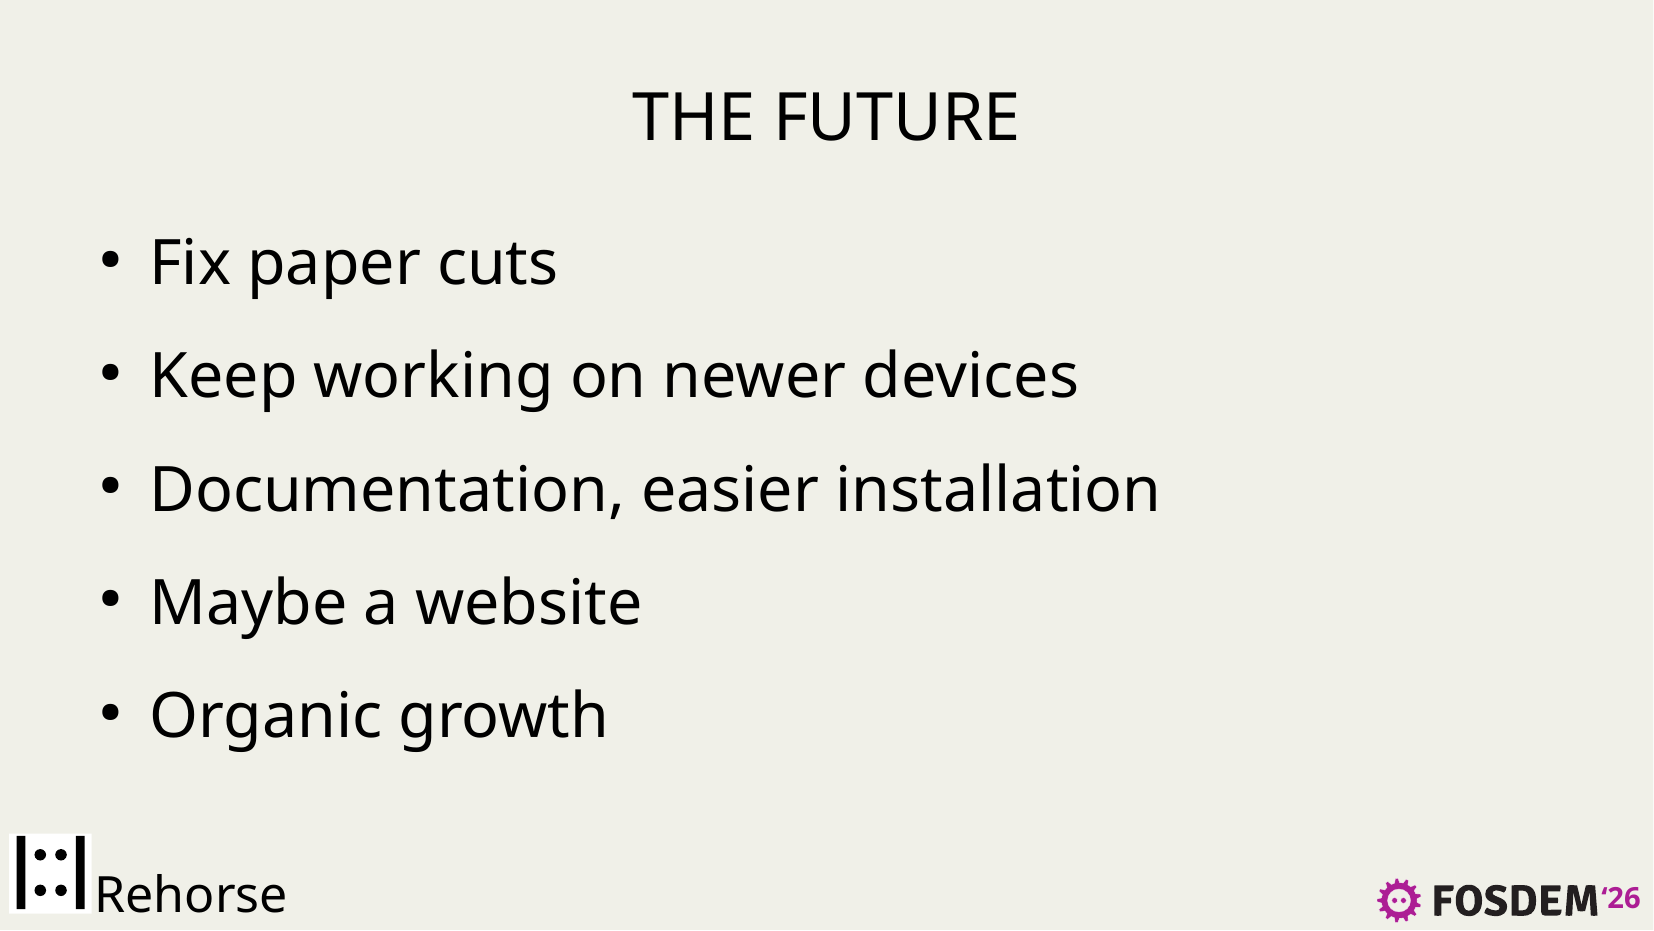

# The future
Fix paper cuts
Keep working on newer devices
Documentation, easier installation
Maybe a website
Organic growth